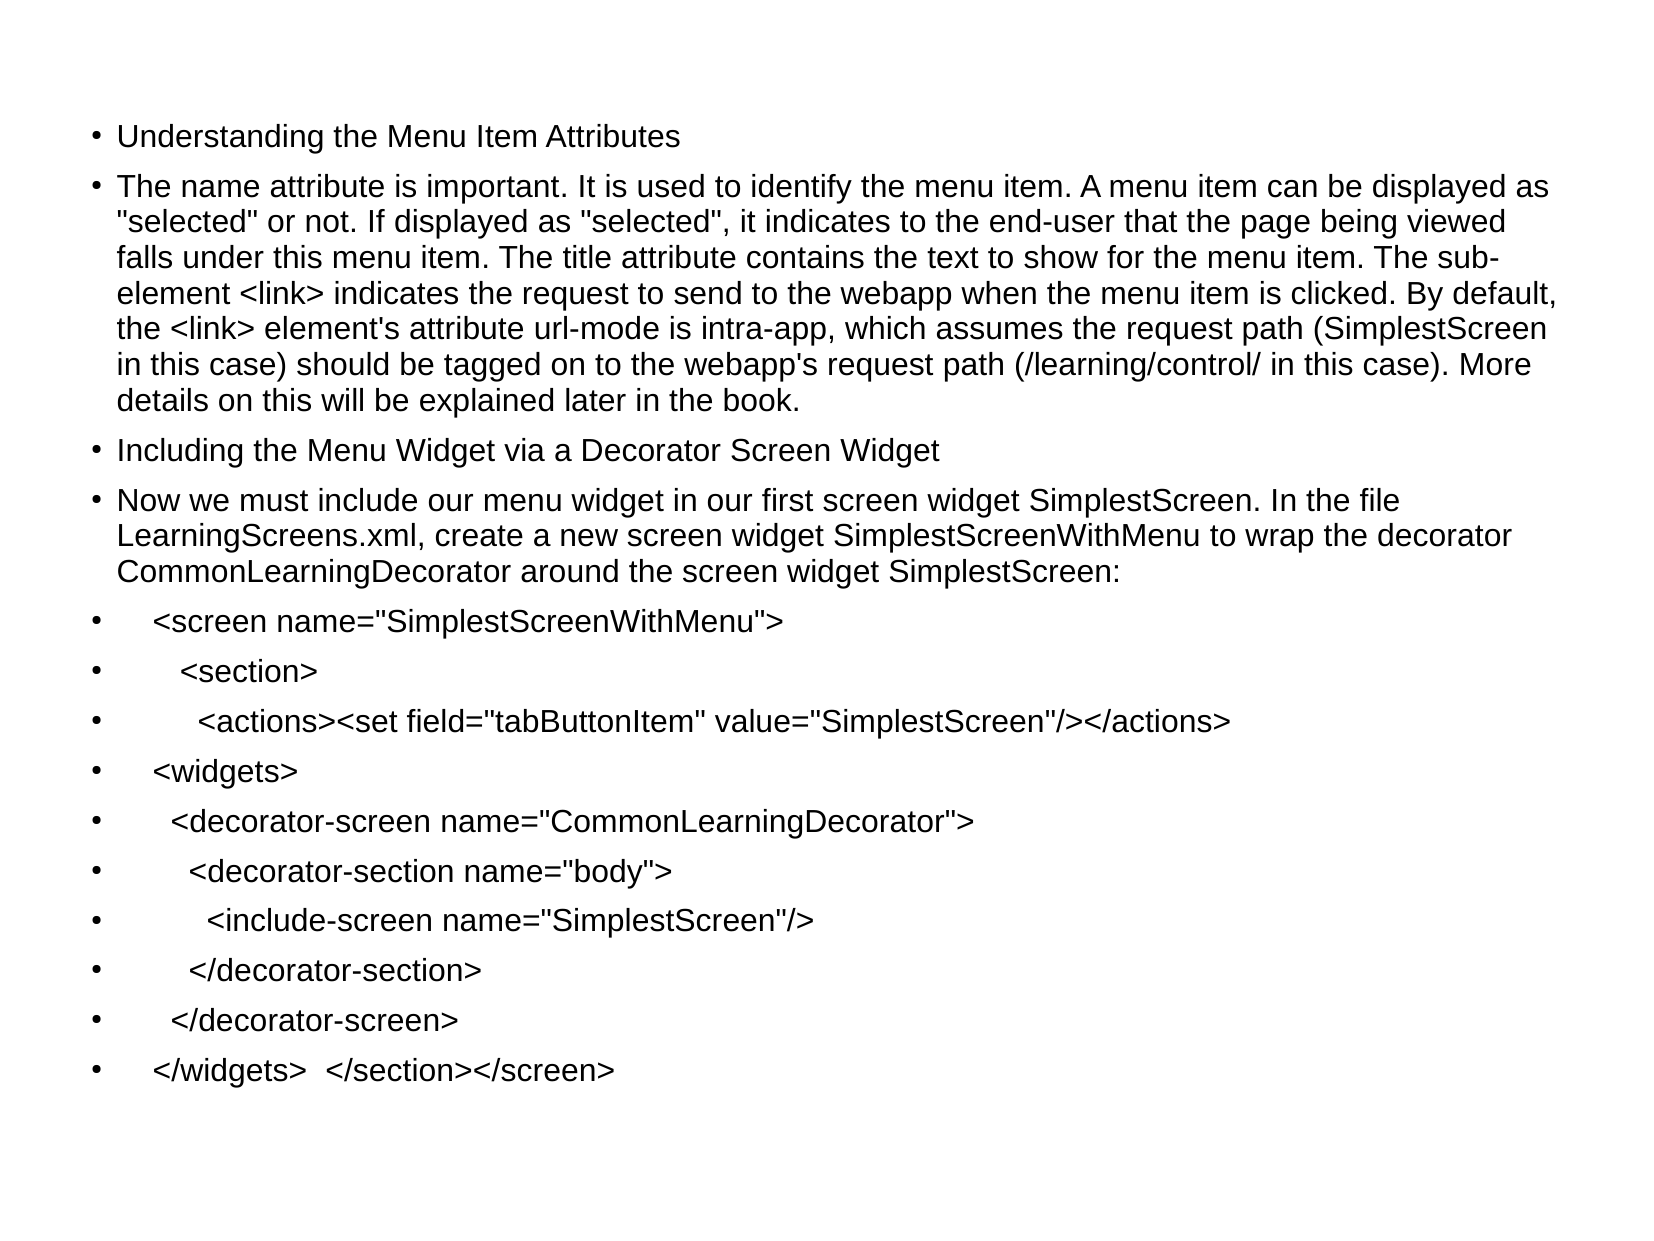

# Understanding the Menu Item Attributes
The name attribute is important. It is used to identify the menu item. A menu item can be displayed as "selected" or not. If displayed as "selected", it indicates to the end-user that the page being viewed falls under this menu item. The title attribute contains the text to show for the menu item. The sub-element <link> indicates the request to send to the webapp when the menu item is clicked. By default, the <link> element's attribute url-mode is intra-app, which assumes the request path (SimplestScreen in this case) should be tagged on to the webapp's request path (/learning/control/ in this case). More details on this will be explained later in the book.
Including the Menu Widget via a Decorator Screen Widget
Now we must include our menu widget in our first screen widget SimplestScreen. In the file LearningScreens.xml, create a new screen widget SimplestScreenWithMenu to wrap the decorator CommonLearningDecorator around the screen widget SimplestScreen:
 <screen name="SimplestScreenWithMenu">
 <section>
 <actions><set field="tabButtonItem" value="SimplestScreen"/></actions>
 <widgets>
 <decorator-screen name="CommonLearningDecorator">
 <decorator-section name="body">
 <include-screen name="SimplestScreen"/>
 </decorator-section>
 </decorator-screen>
 </widgets> </section></screen>